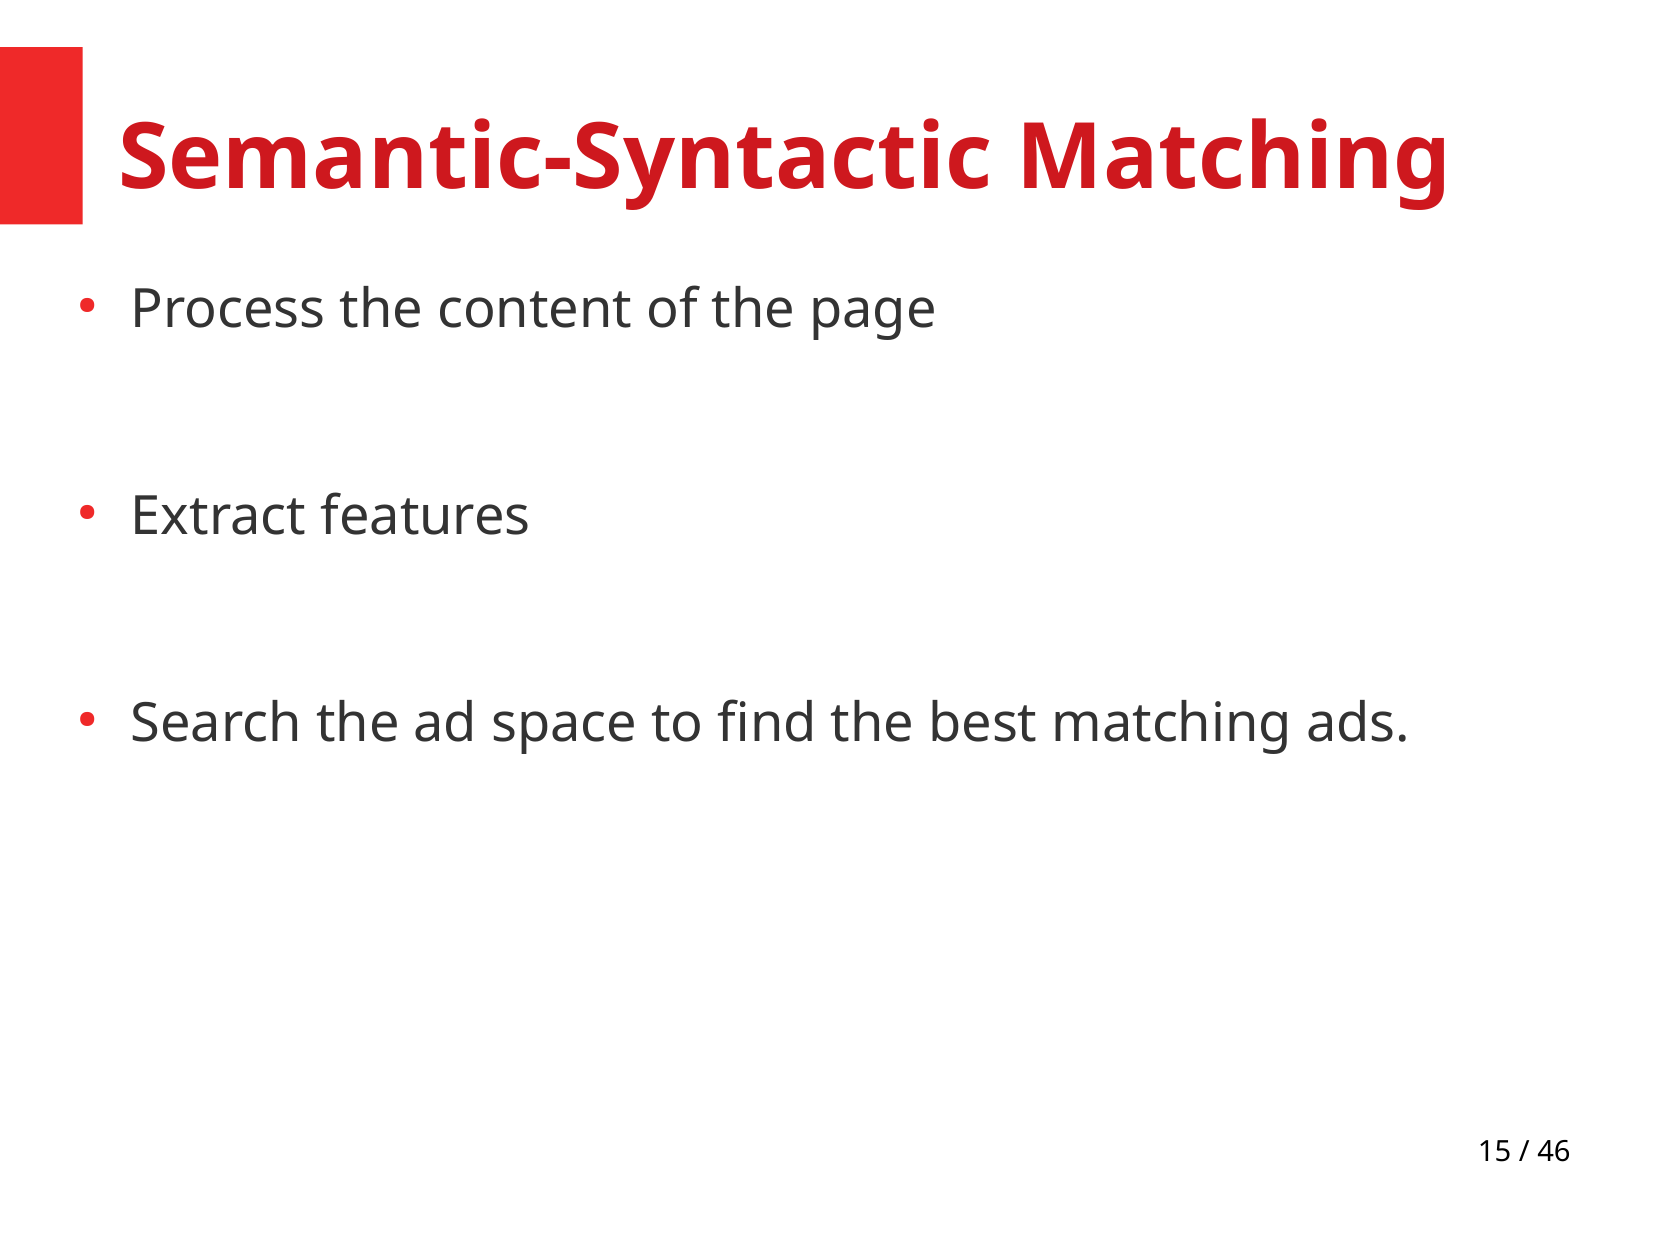

# Semantic-Syntactic Matching
Process the content of the page
Extract features
Search the ad space to find the best matching ads.
15